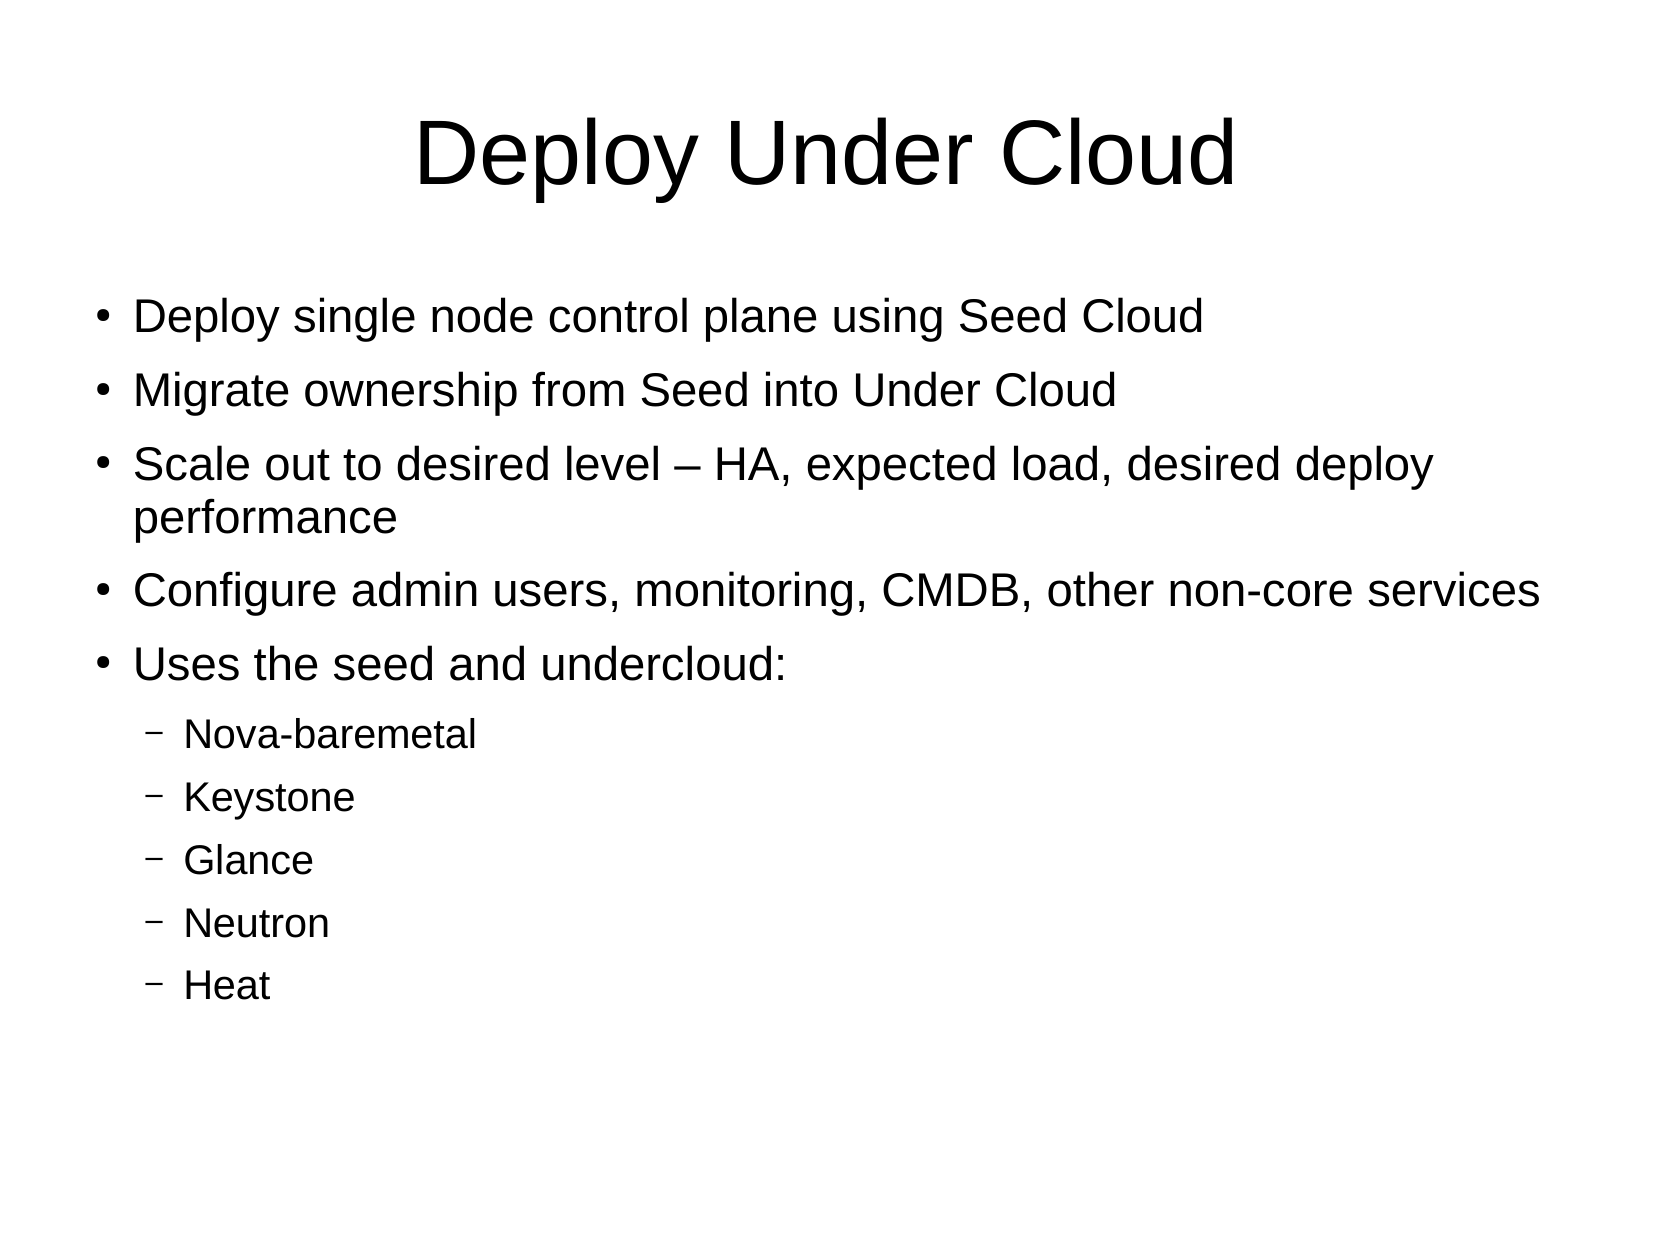

# Deploy Under Cloud
Deploy single node control plane using Seed Cloud
Migrate ownership from Seed into Under Cloud
Scale out to desired level – HA, expected load, desired deploy performance
Configure admin users, monitoring, CMDB, other non-core services
Uses the seed and undercloud:
Nova-baremetal
Keystone
Glance
Neutron
Heat